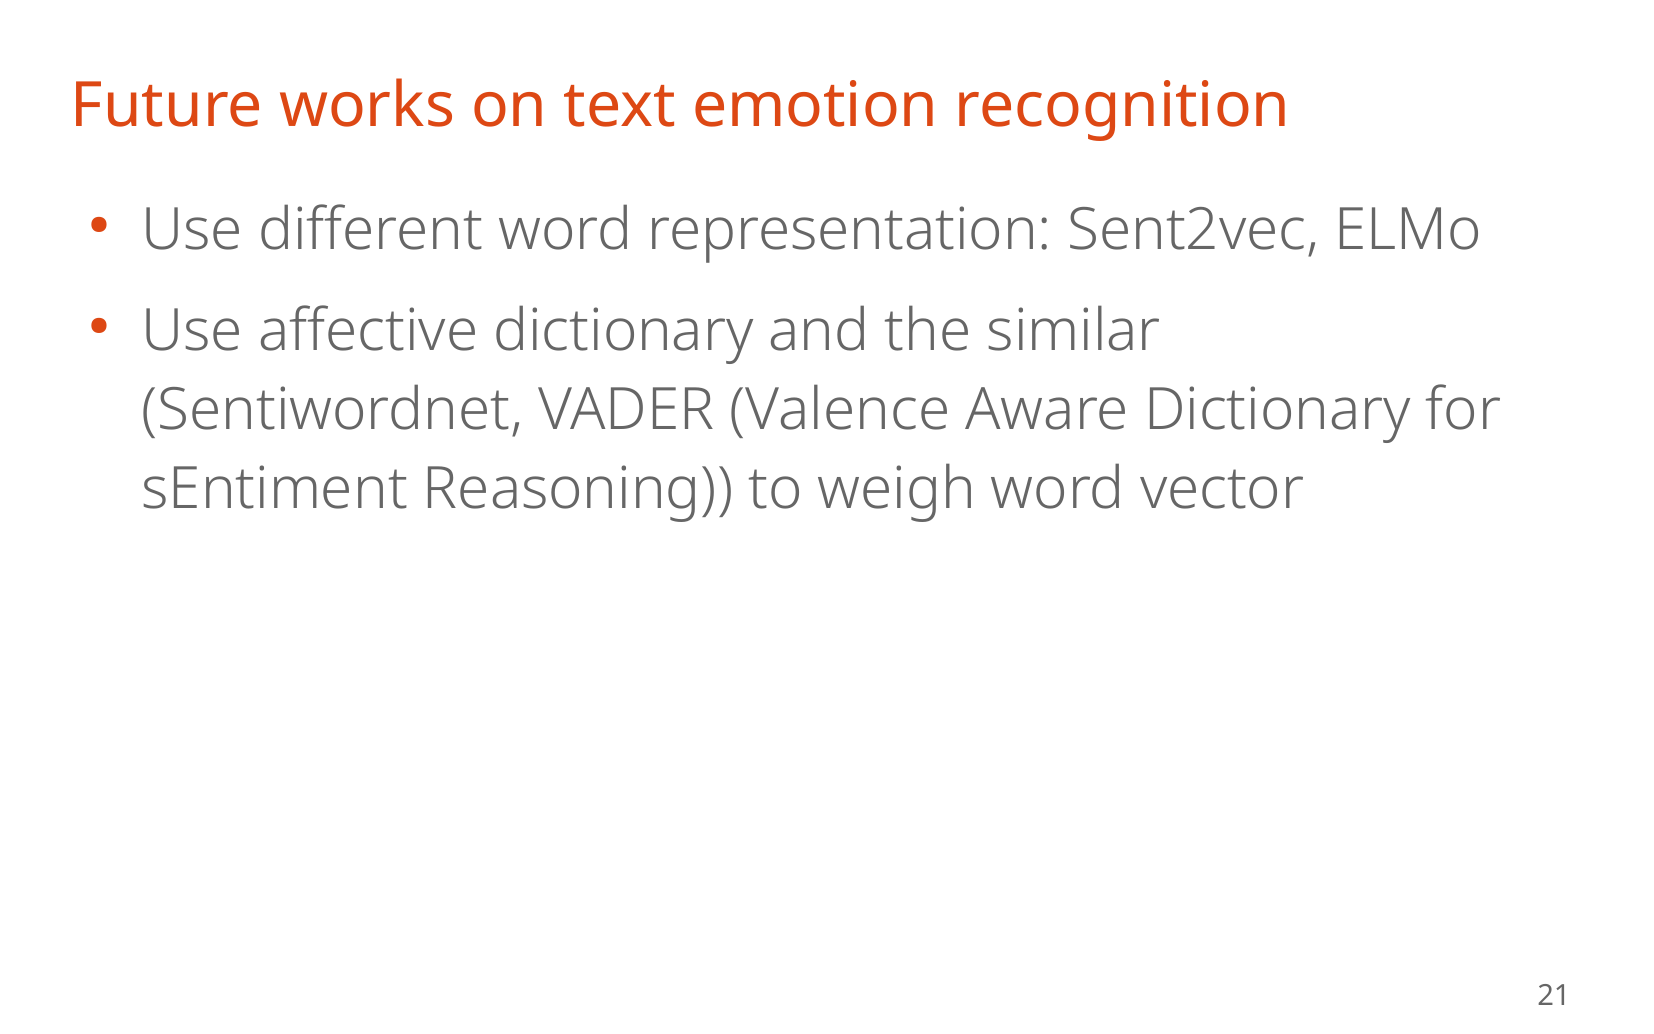

# Future works on text emotion recognition
Use different word representation: Sent2vec, ELMo
Use affective dictionary and the similar (Sentiwordnet, VADER (Valence Aware Dictionary for sEntiment Reasoning)) to weigh word vector
21